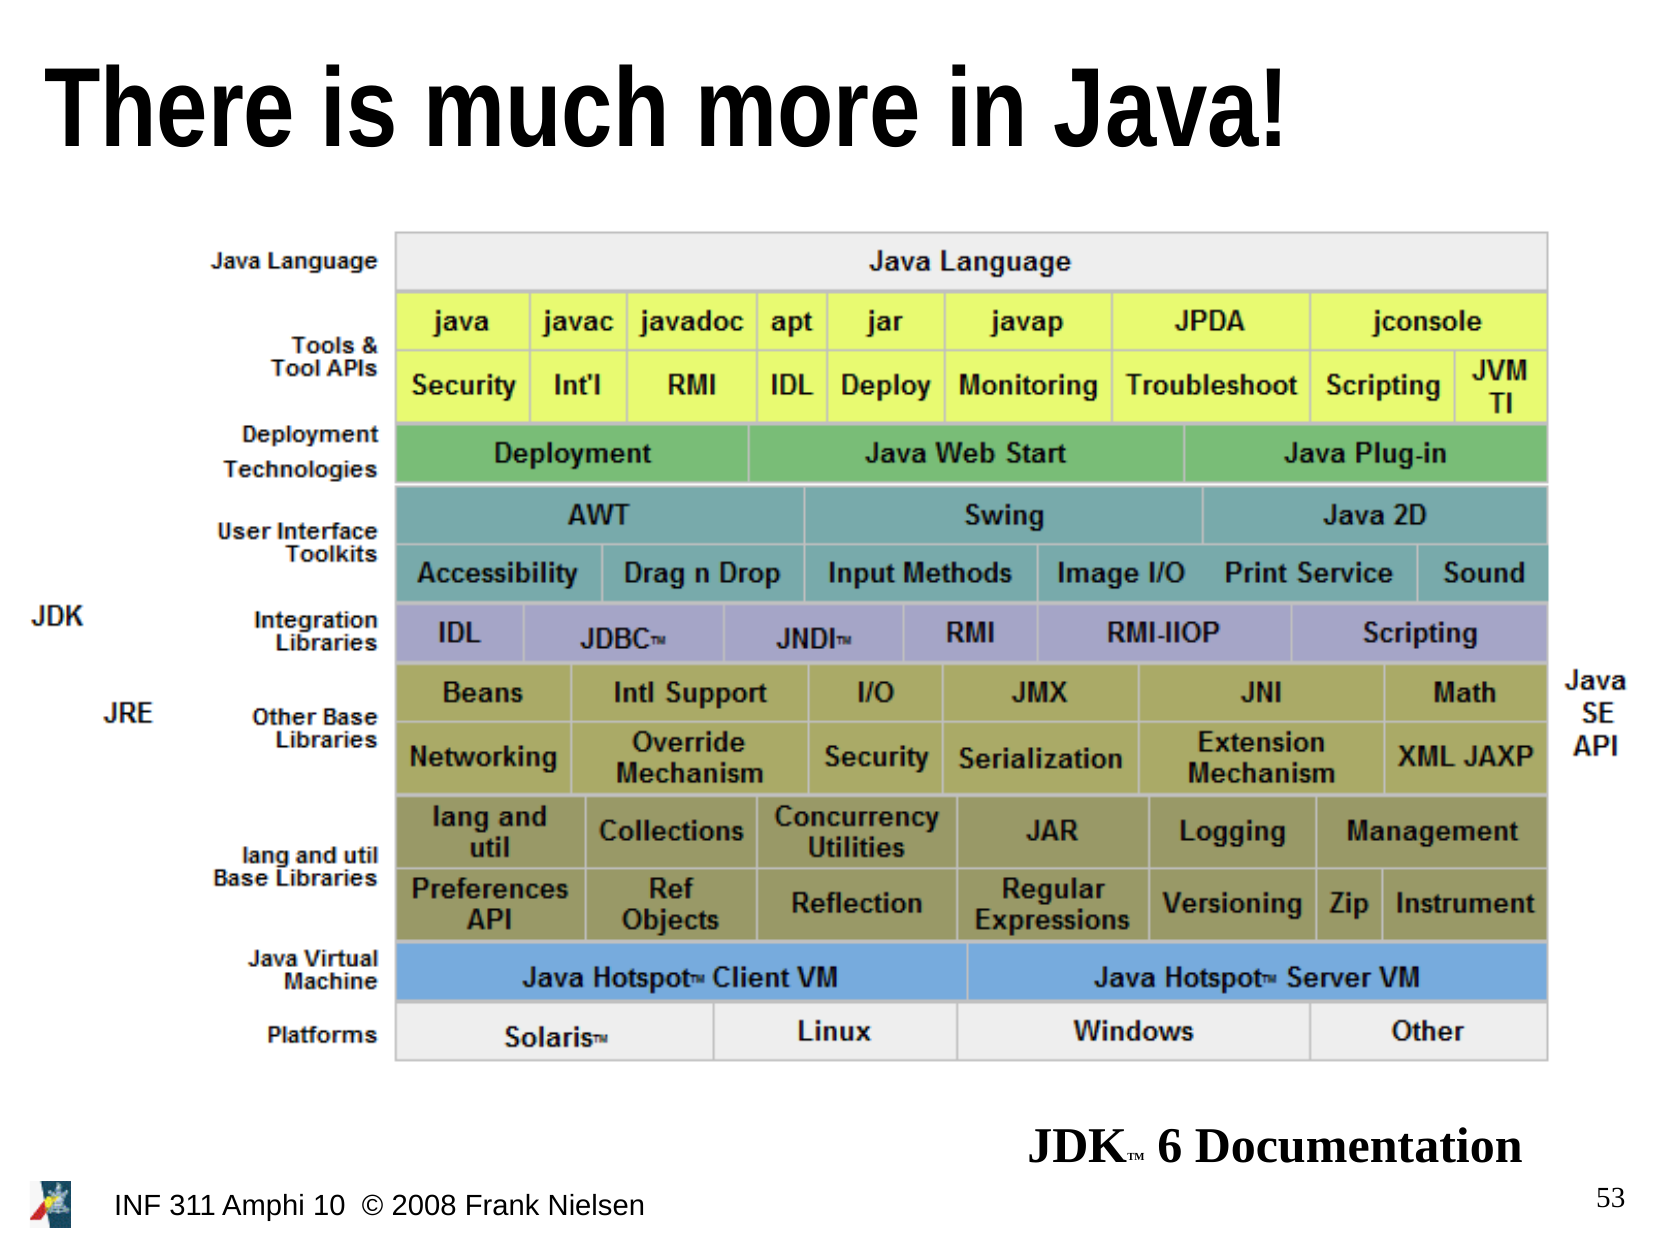

There is much more in Java!
JDKTM 6 Documentation